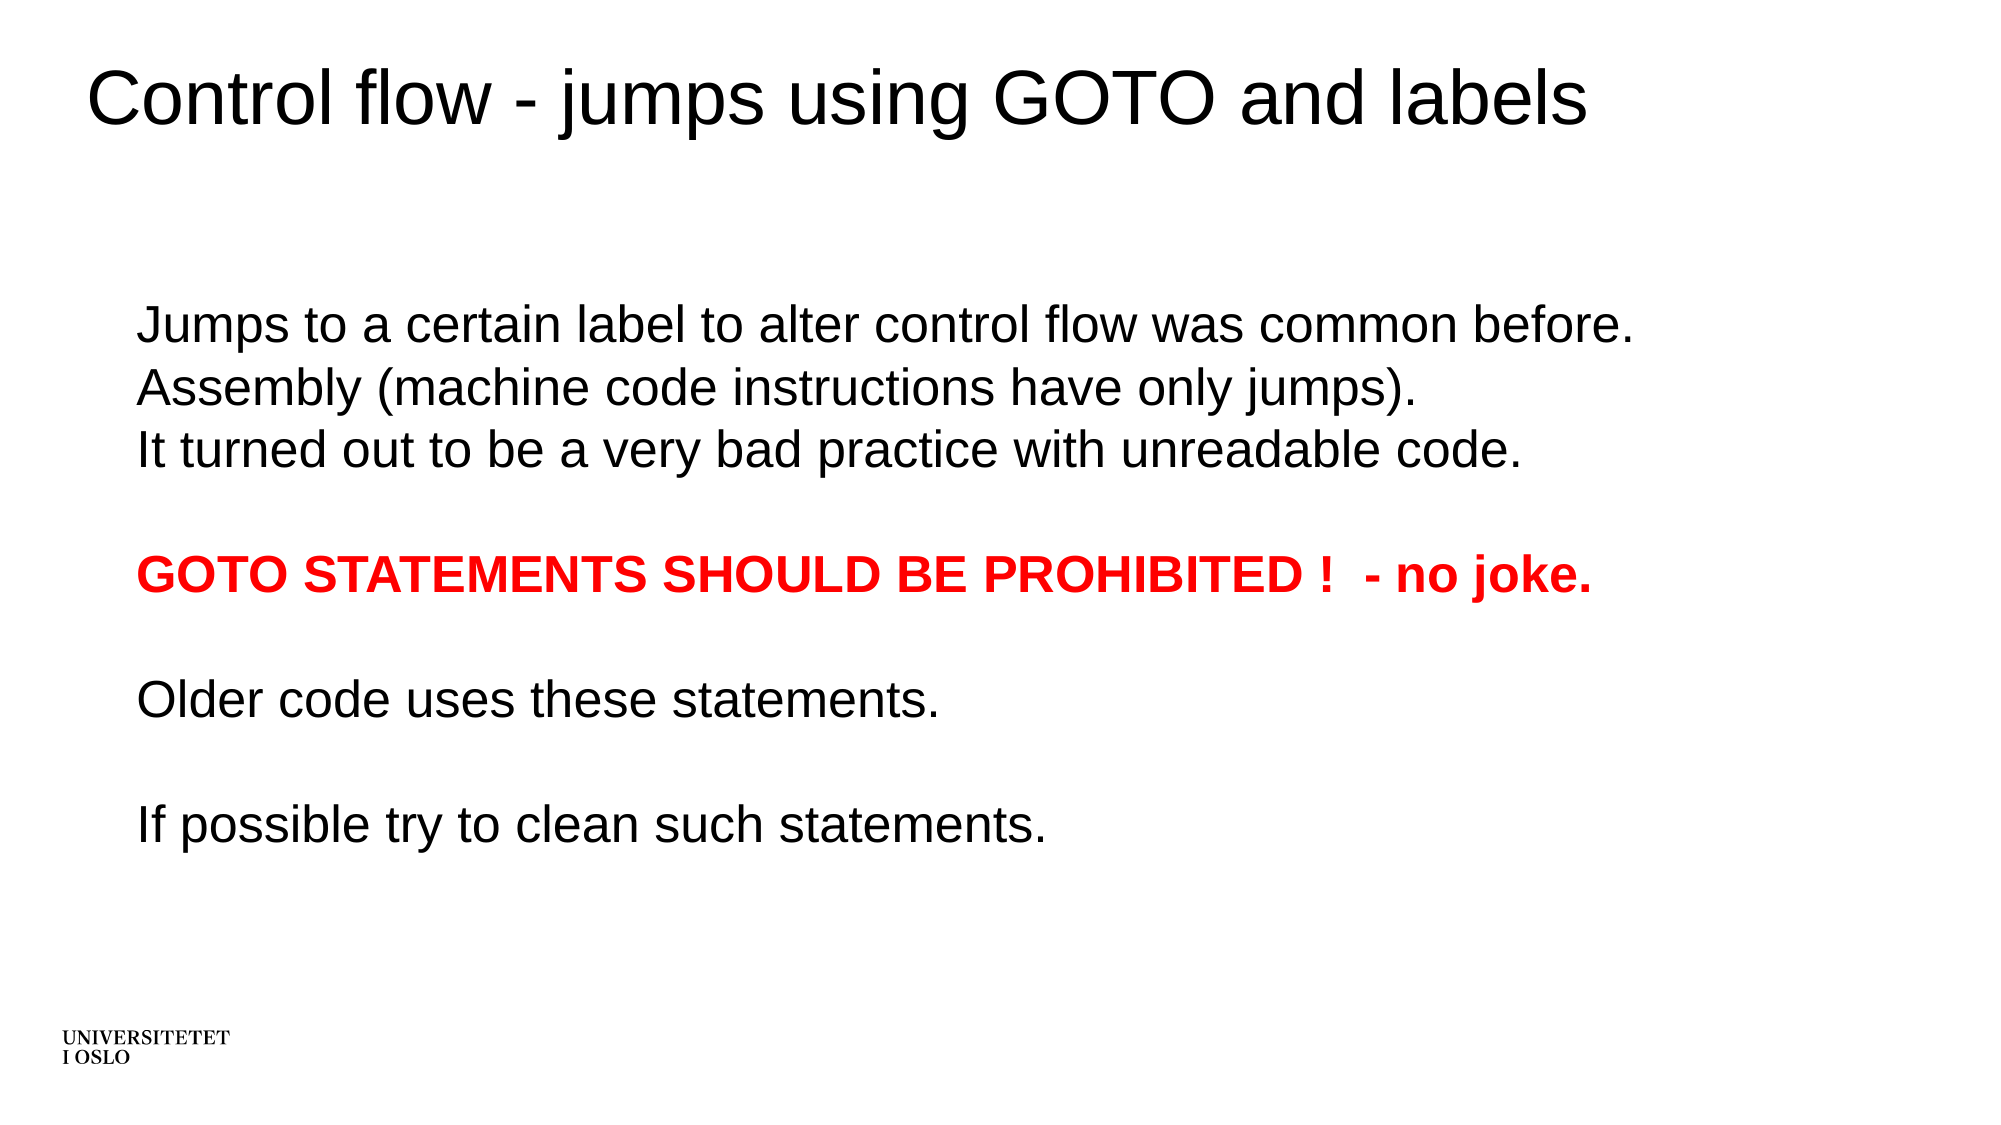

# Control flow - jumps using GOTO and labels
Jumps to a certain label to alter control flow was common before. Assembly (machine code instructions have only jumps).
It turned out to be a very bad practice with unreadable code.
GOTO STATEMENTS SHOULD BE PROHIBITED ! - no joke.
Older code uses these statements.
If possible try to clean such statements.